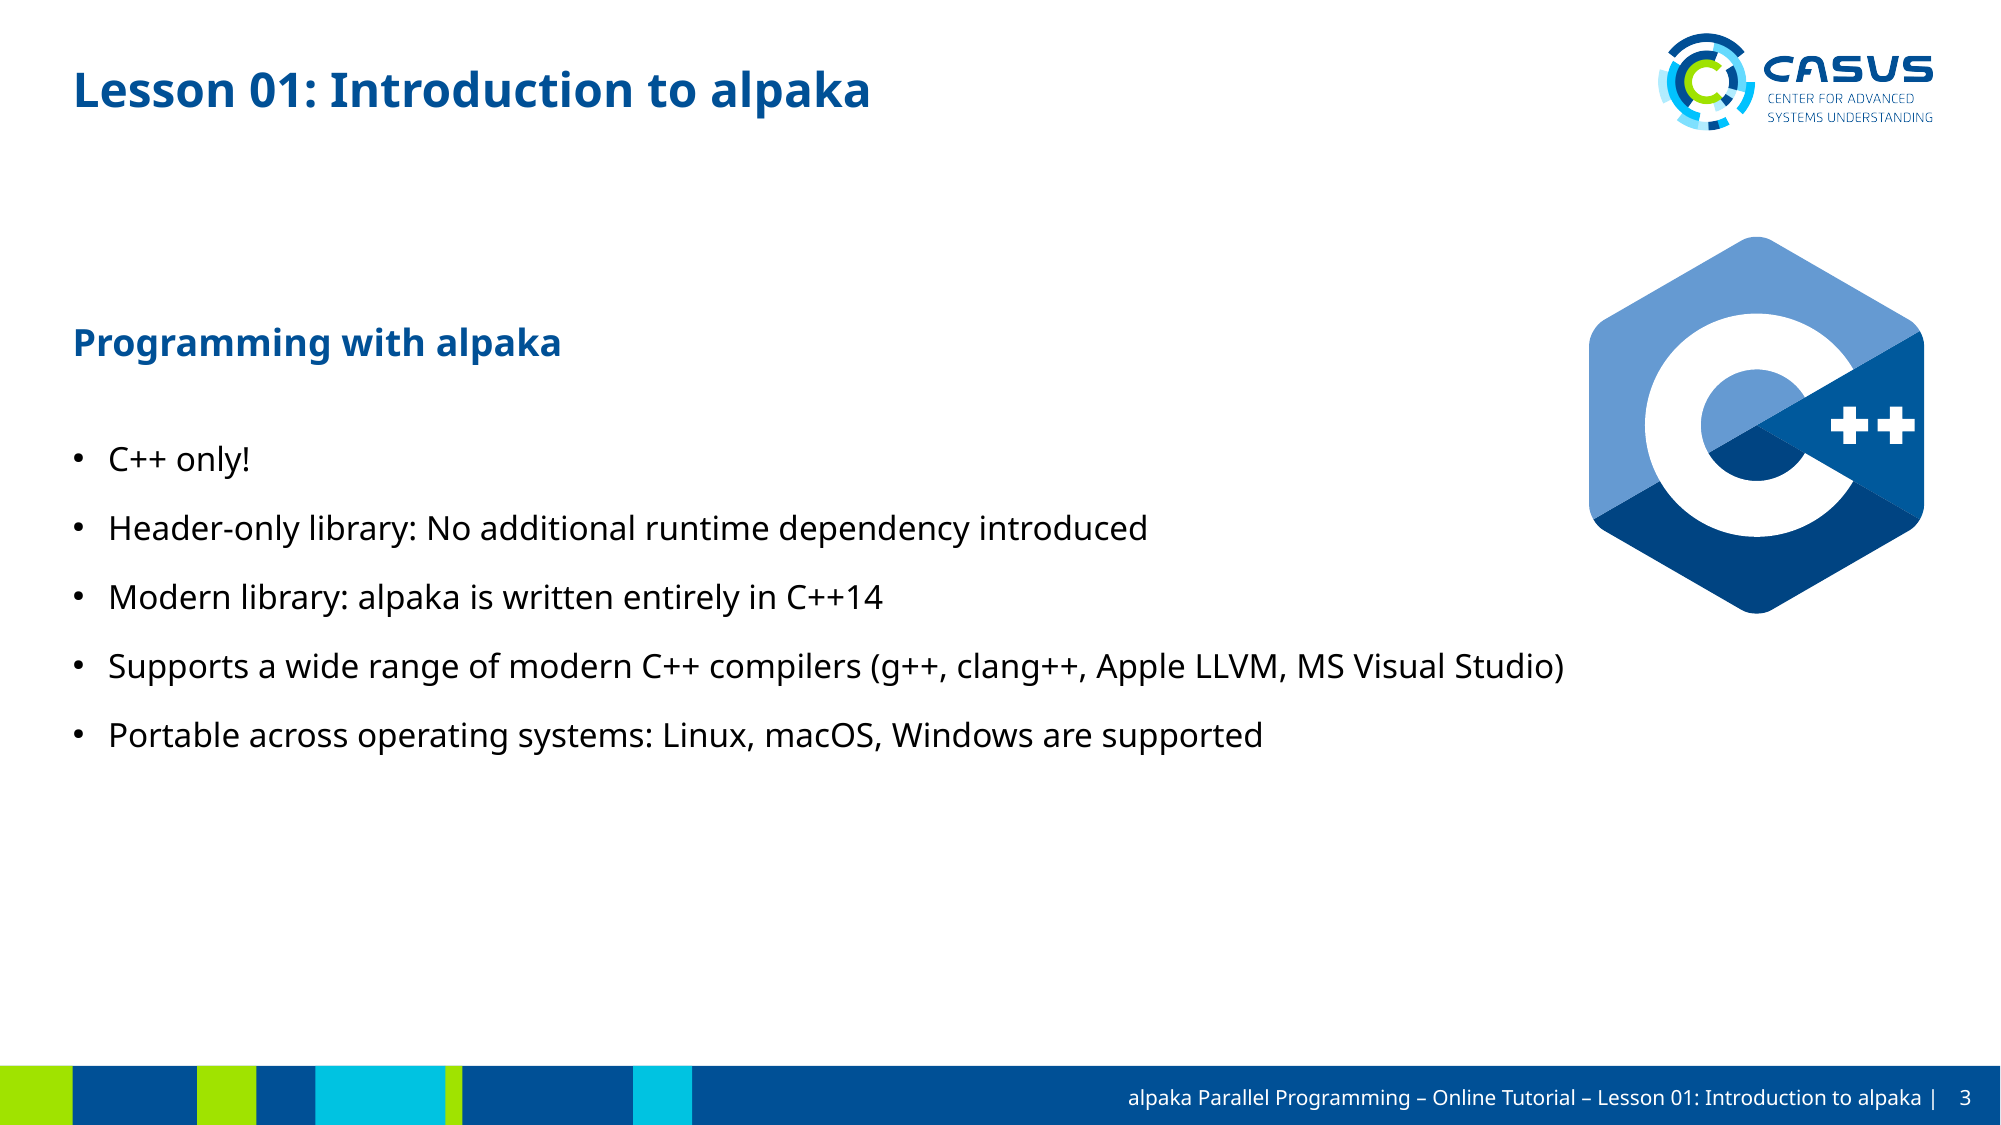

# Lesson 01: Introduction to alpaka
Programming with alpaka
C++ only!
Header-only library: No additional runtime dependency introduced
Modern library: alpaka is written entirely in C++14
Supports a wide range of modern C++ compilers (g++, clang++, Apple LLVM, MS Visual Studio)
Portable across operating systems: Linux, macOS, Windows are supported
alpaka Parallel Programming – Online Tutorial – Lesson 01: Introduction to alpaka
3